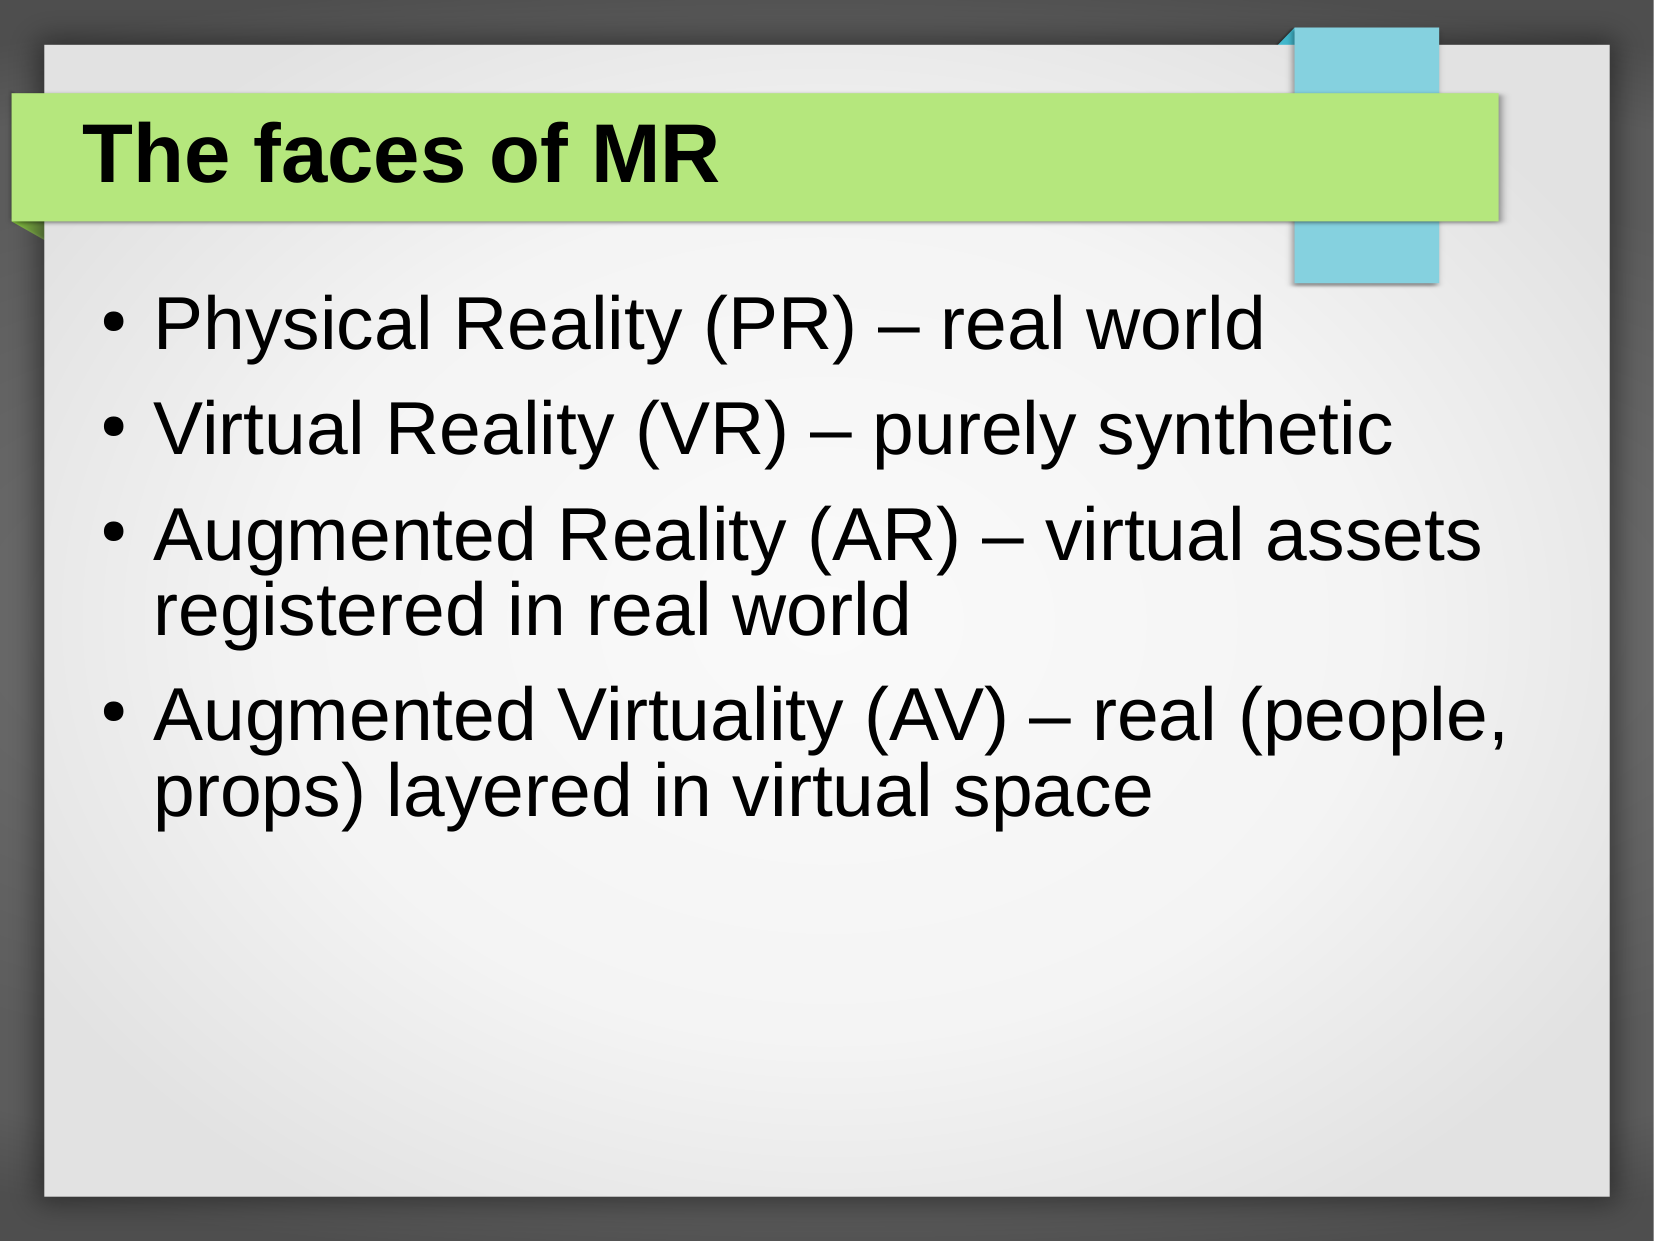

# The faces of MR
Physical Reality (PR) – real world
Virtual Reality (VR) – purely synthetic
Augmented Reality (AR) – virtual assets registered in real world
Augmented Virtuality (AV) – real (people, props) layered in virtual space